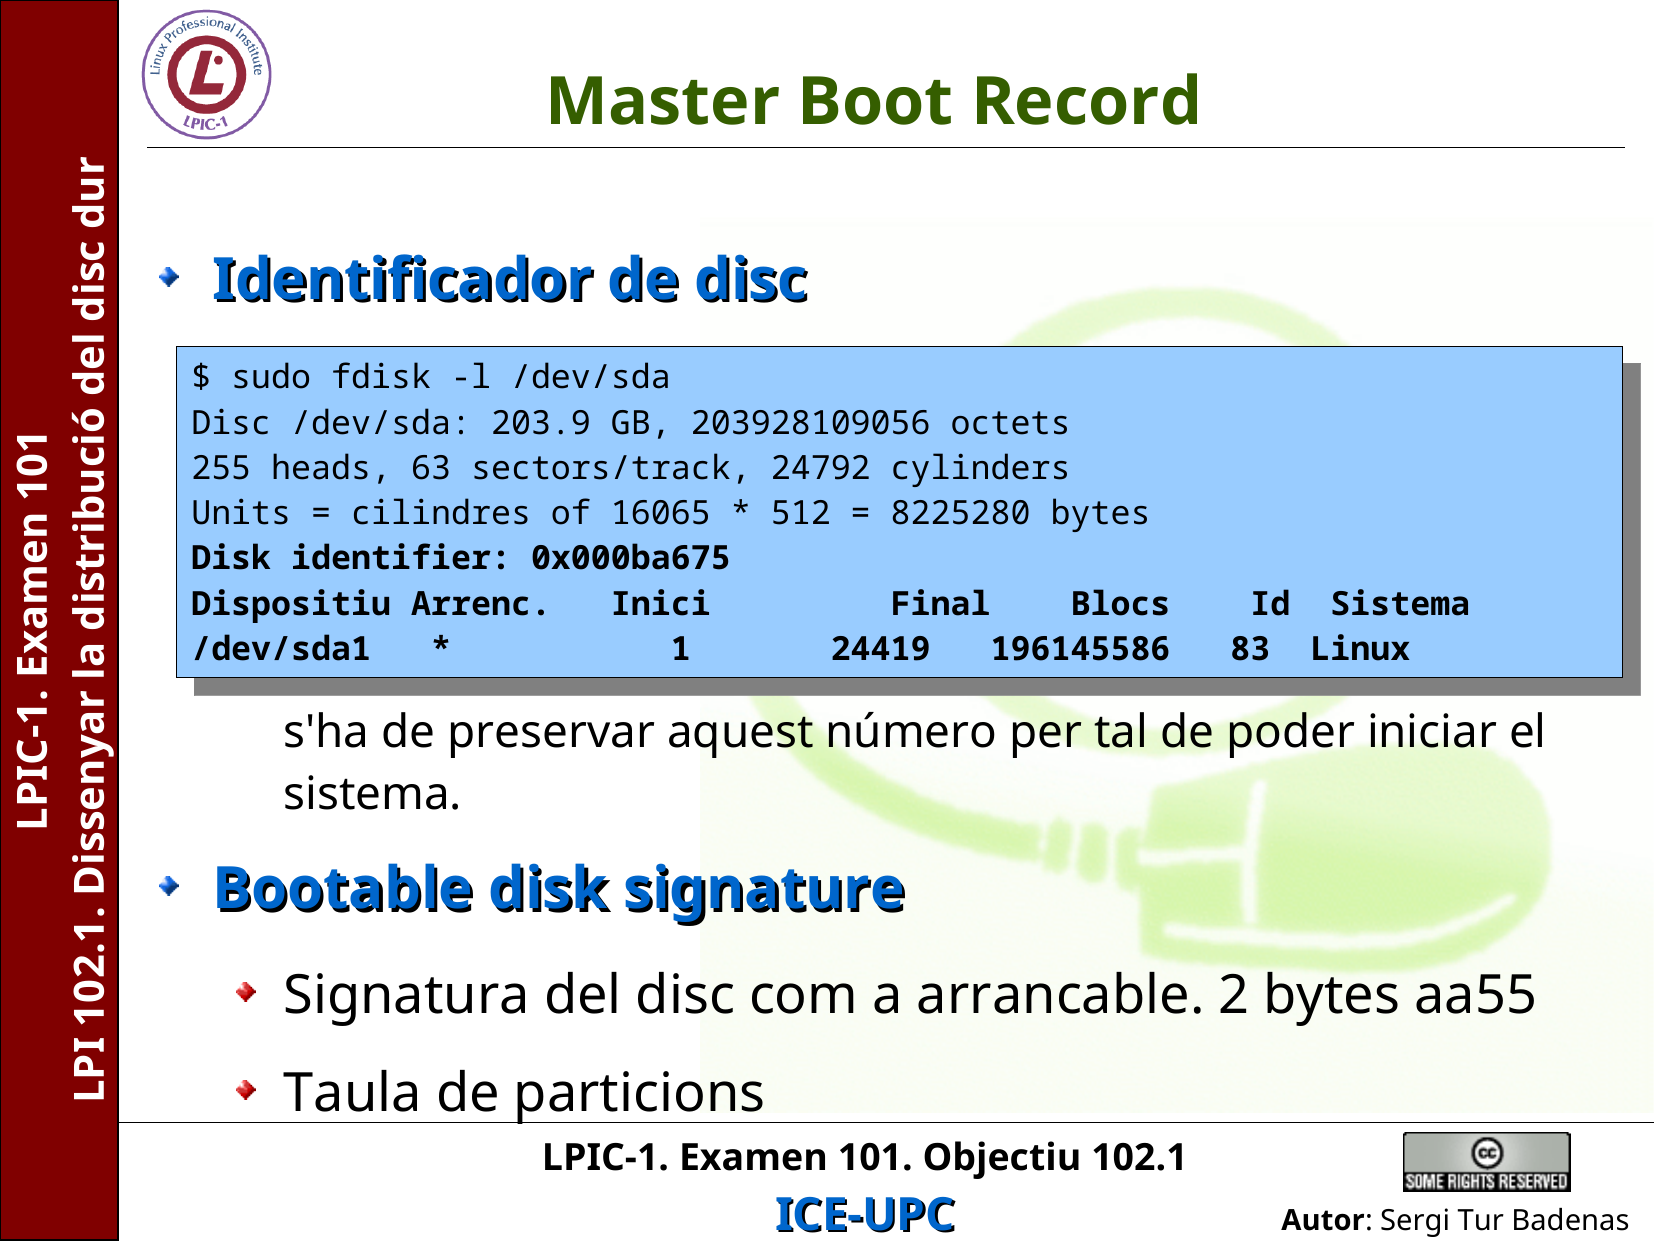

# Master Boot Record
Identificador de disc
Aka “NT drive serial number”. A Windows Vista i Windows 7 s'ha de preservar aquest número per tal de poder iniciar el sistema.
Bootable disk signature
Signatura del disc com a arrancable. 2 bytes aa55
Taula de particions
$ sudo fdisk -l /dev/sda
Disc /dev/sda: 203.9 GB, 203928109056 octets
255 heads, 63 sectors/track, 24792 cylinders
Units = cilindres of 16065 * 512 = 8225280 bytes
Disk identifier: 0x000ba675
Dispositiu Arrenc. Inici Final Blocs Id Sistema
/dev/sda1 * 1 24419 196145586 83 Linux